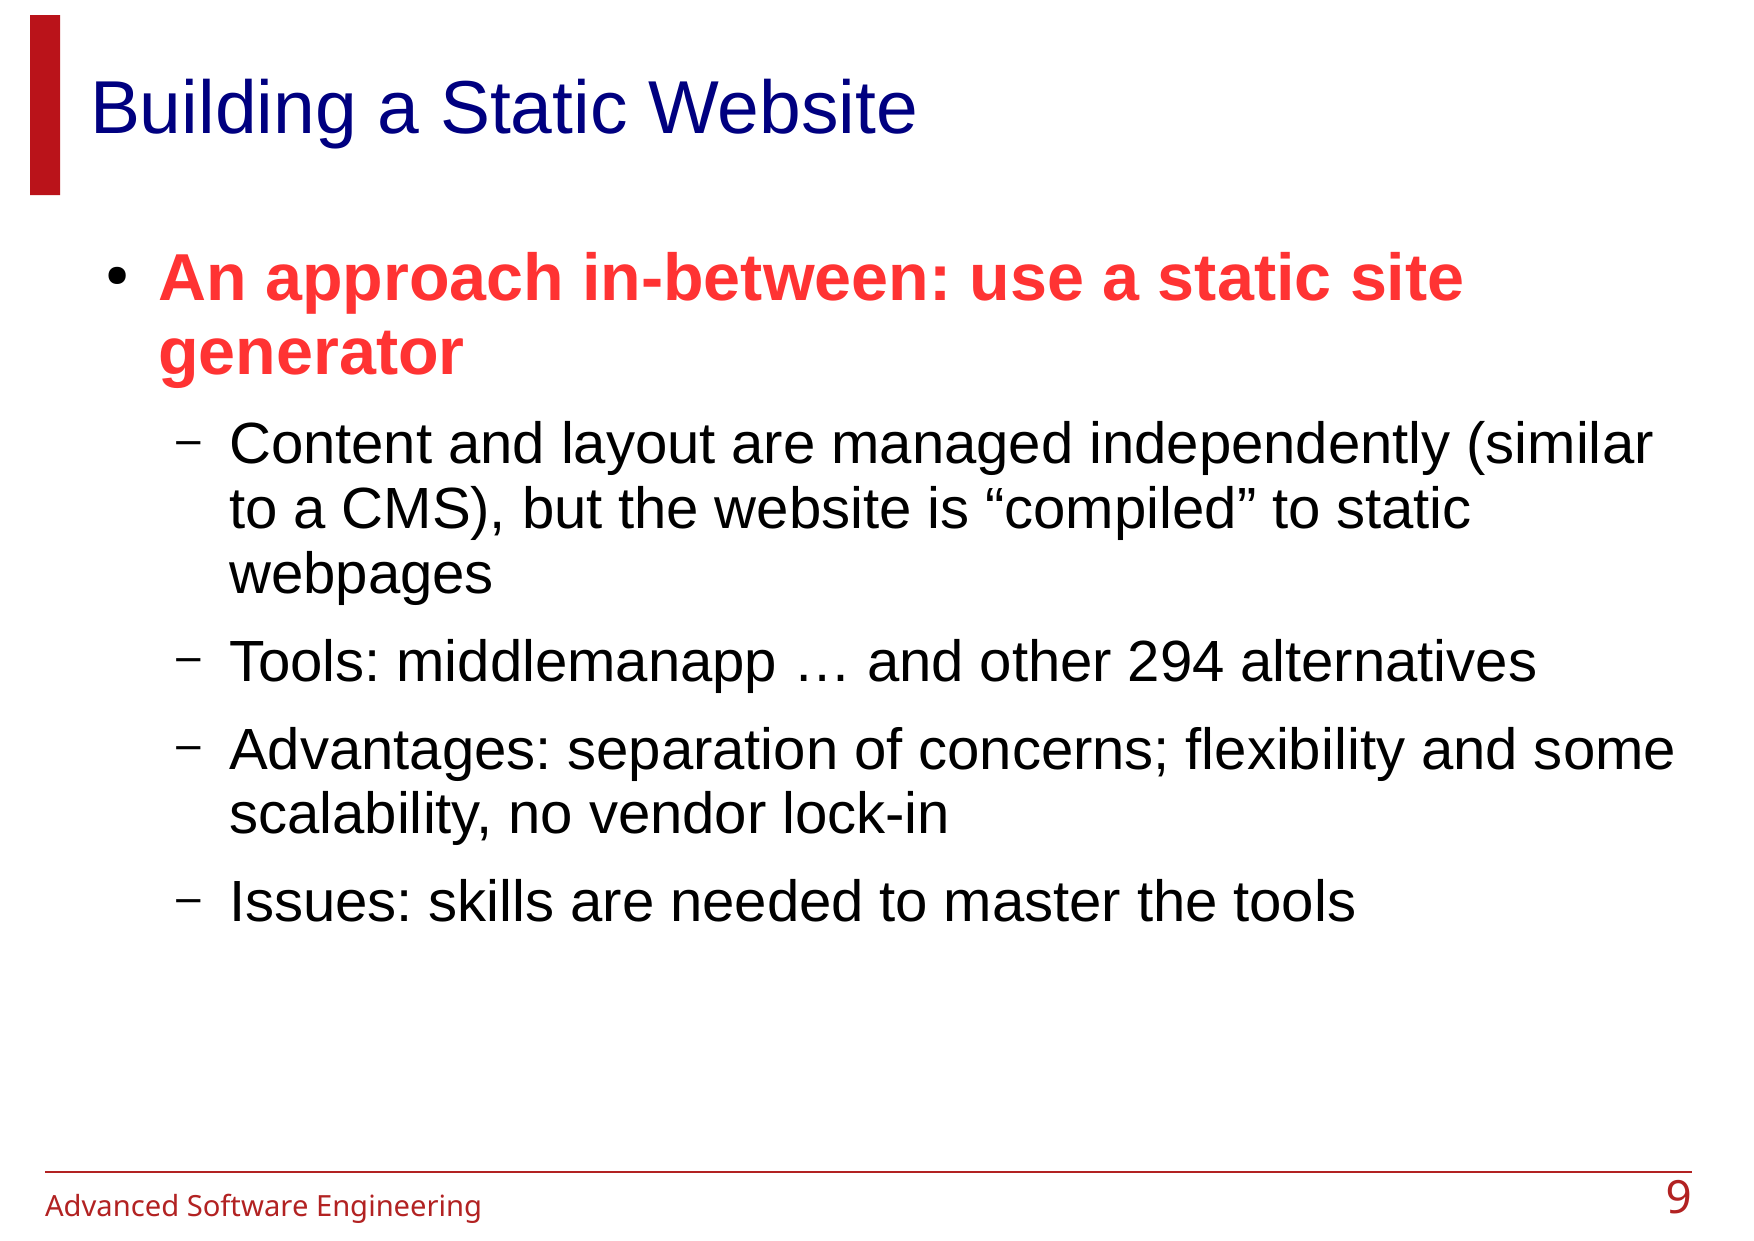

# Building a Static Website
An approach in-between: use a static site generator
Content and layout are managed independently (similar to a CMS), but the website is “compiled” to static webpages
Tools: middlemanapp … and other 294 alternatives
Advantages: separation of concerns; flexibility and some scalability, no vendor lock-in
Issues: skills are needed to master the tools
9
Advanced Software Engineering